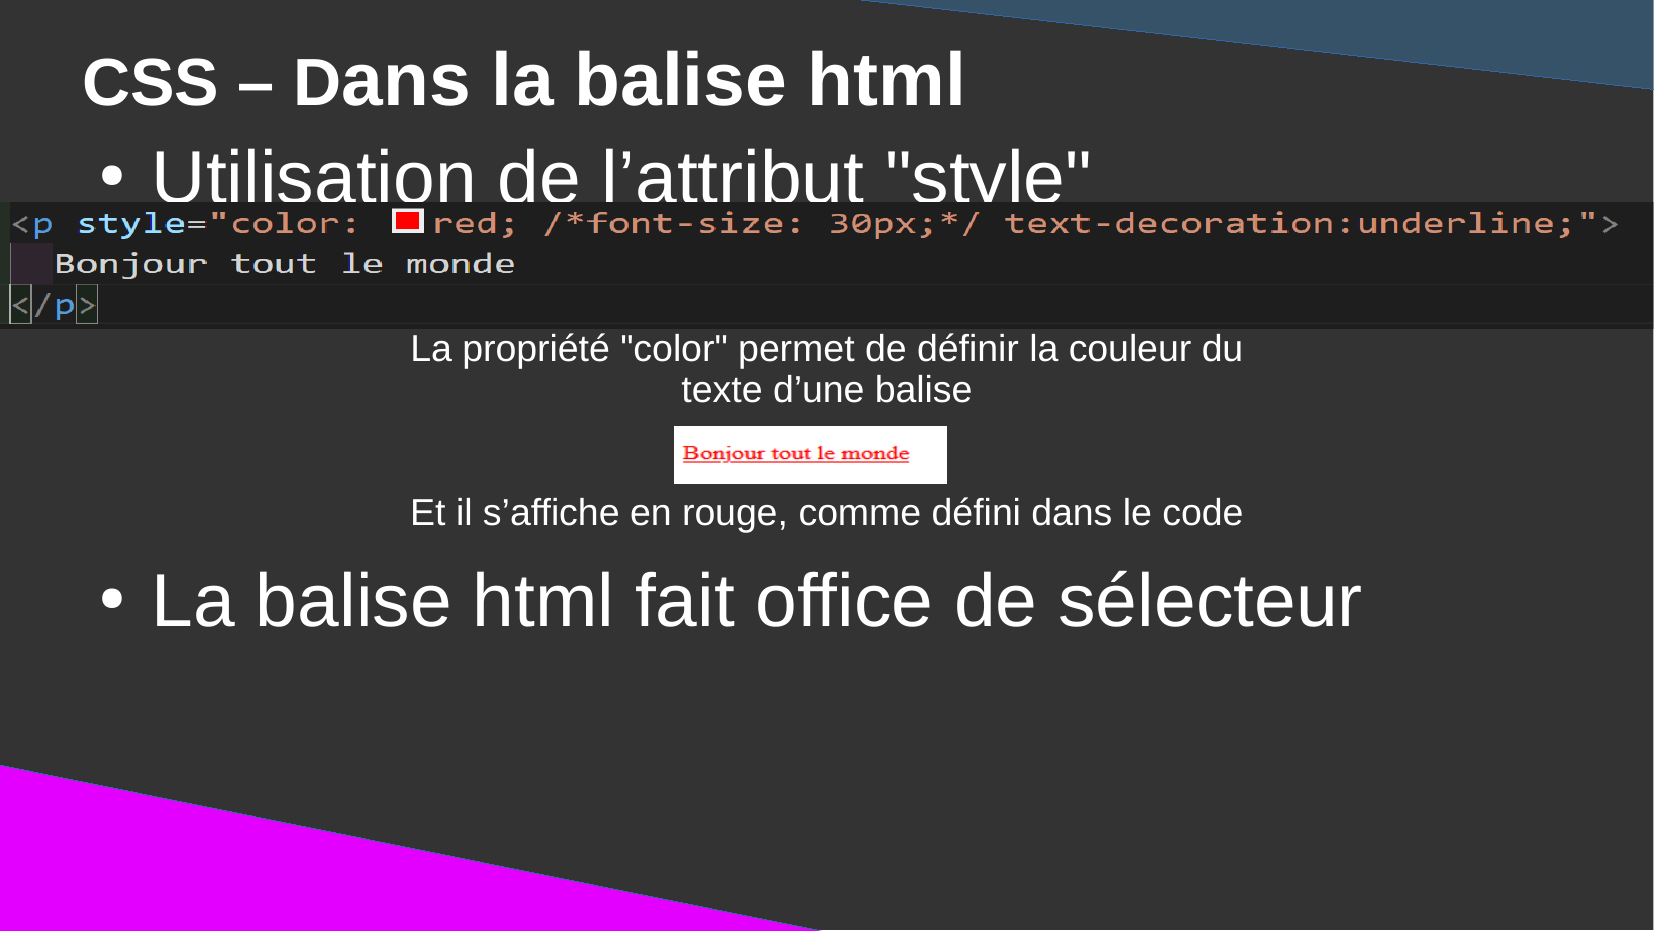

# CSS – Dans la balise html
Utilisation de l’attribut "style"
La propriété "color" permet de définir la couleur du texte d’une balise
Et il s’affiche en rouge, comme défini dans le code
La balise html fait office de sélecteur